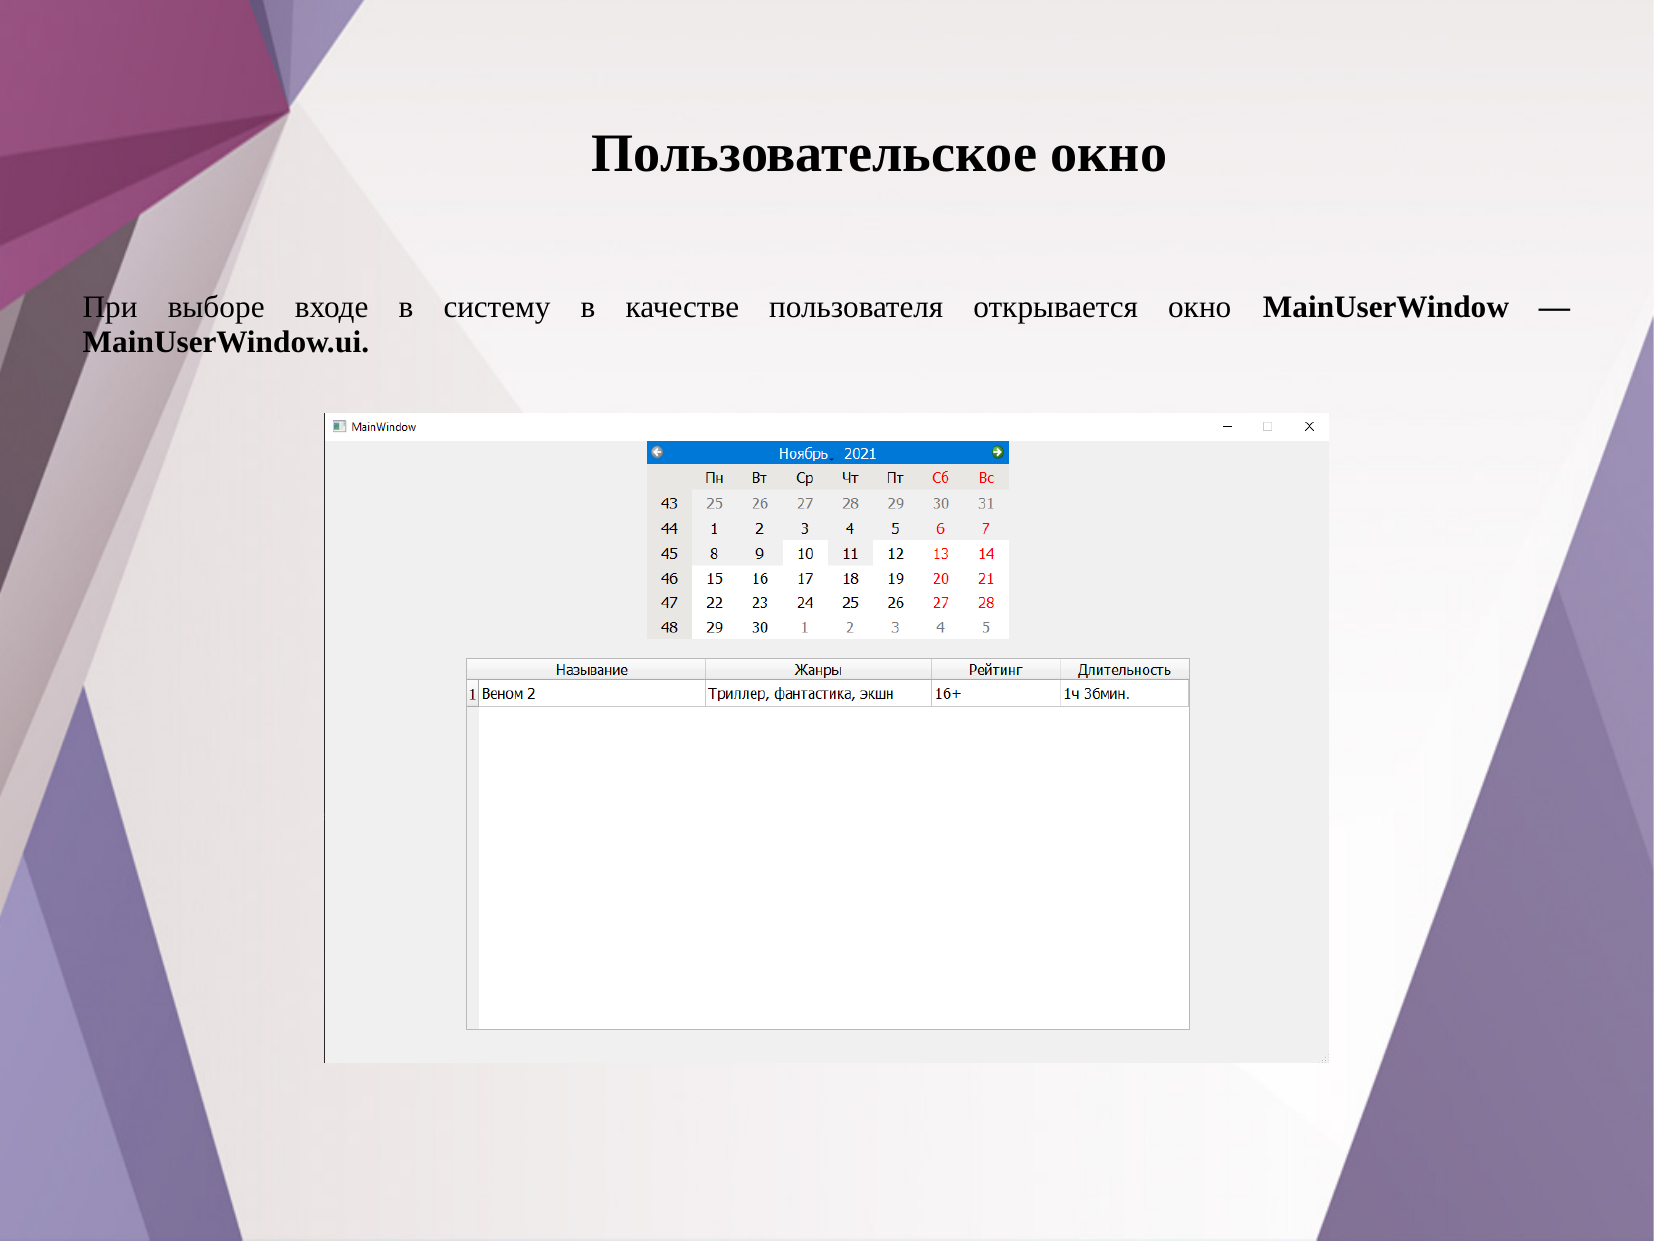

# Пользовательское окно
При выборе входе в систему в качестве пользователя открывается окно MainUserWindow — MainUserWindow.ui.